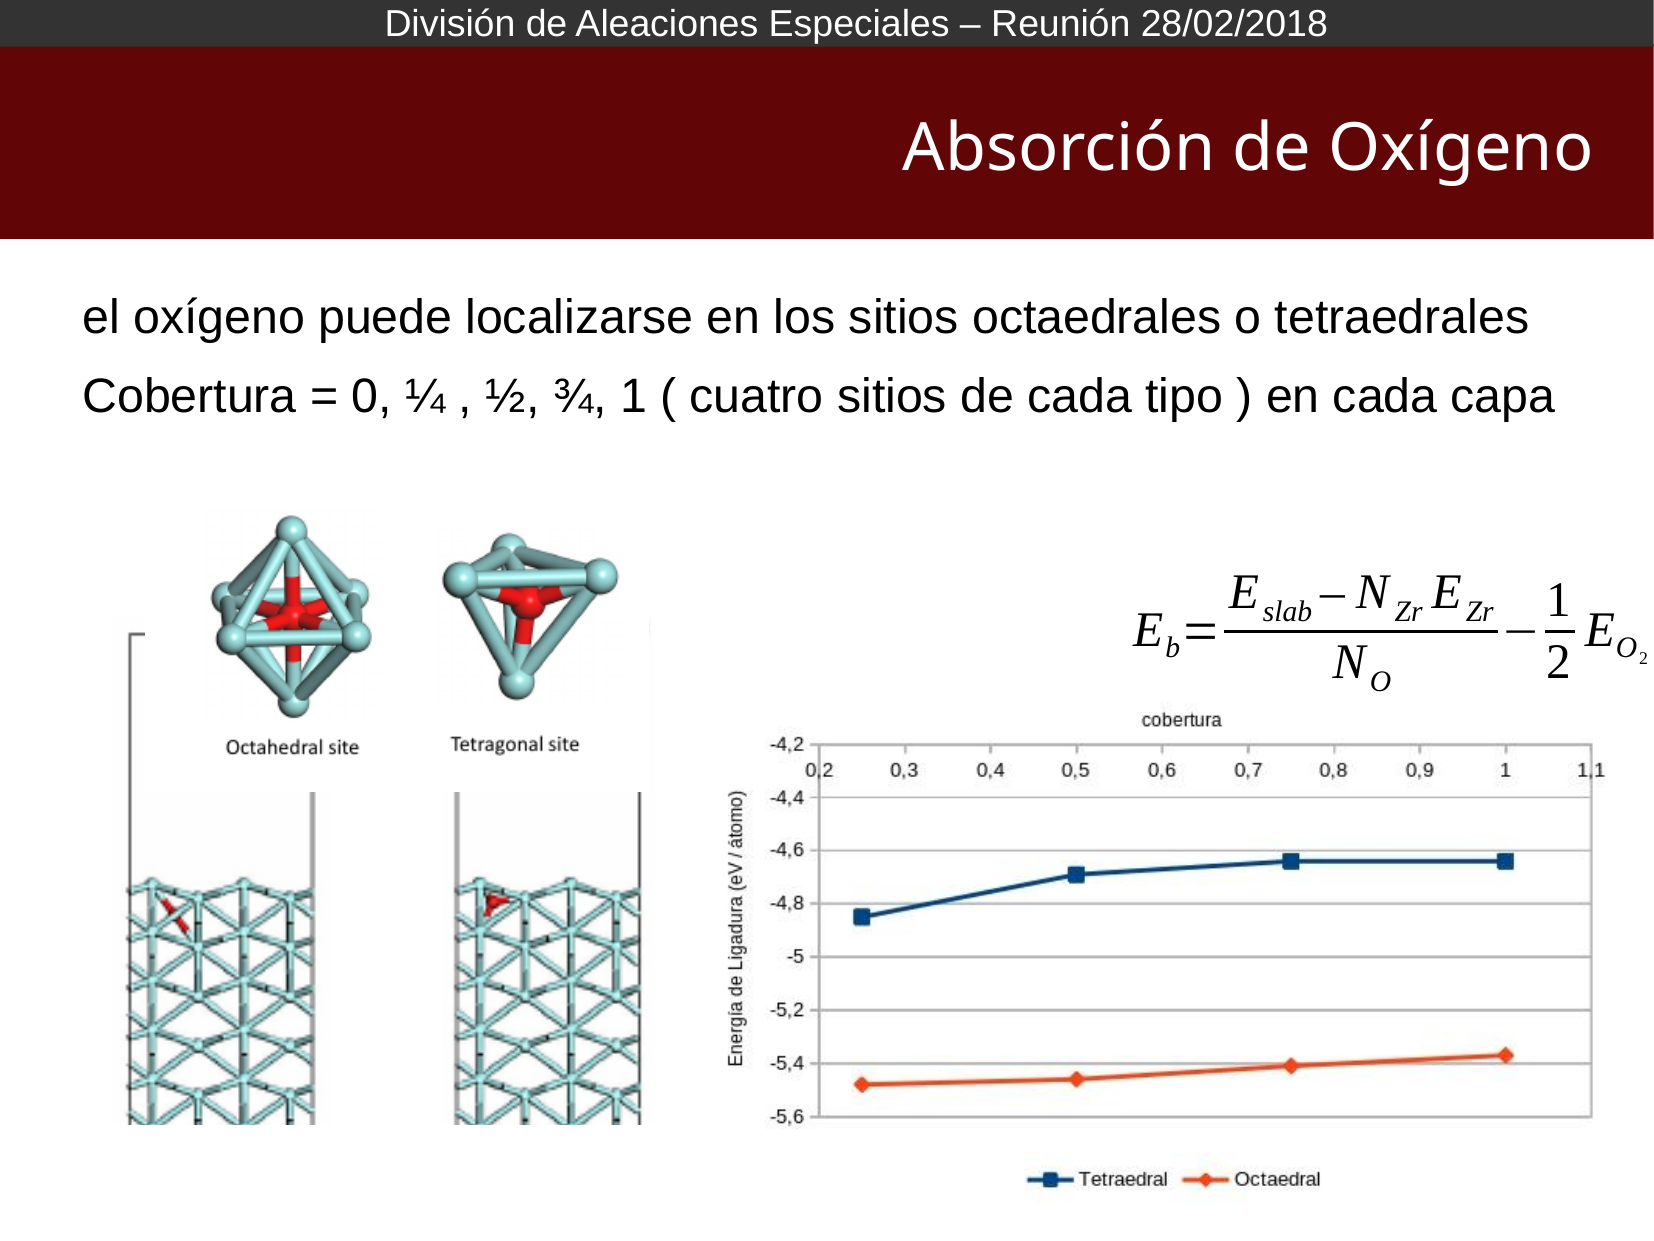

# Absorción de Oxígeno
el oxígeno puede localizarse en los sitios octaedrales o tetraedrales
Cobertura = 0, ¼ , ½, ¾, 1 ( cuatro sitios de cada tipo ) en cada capa